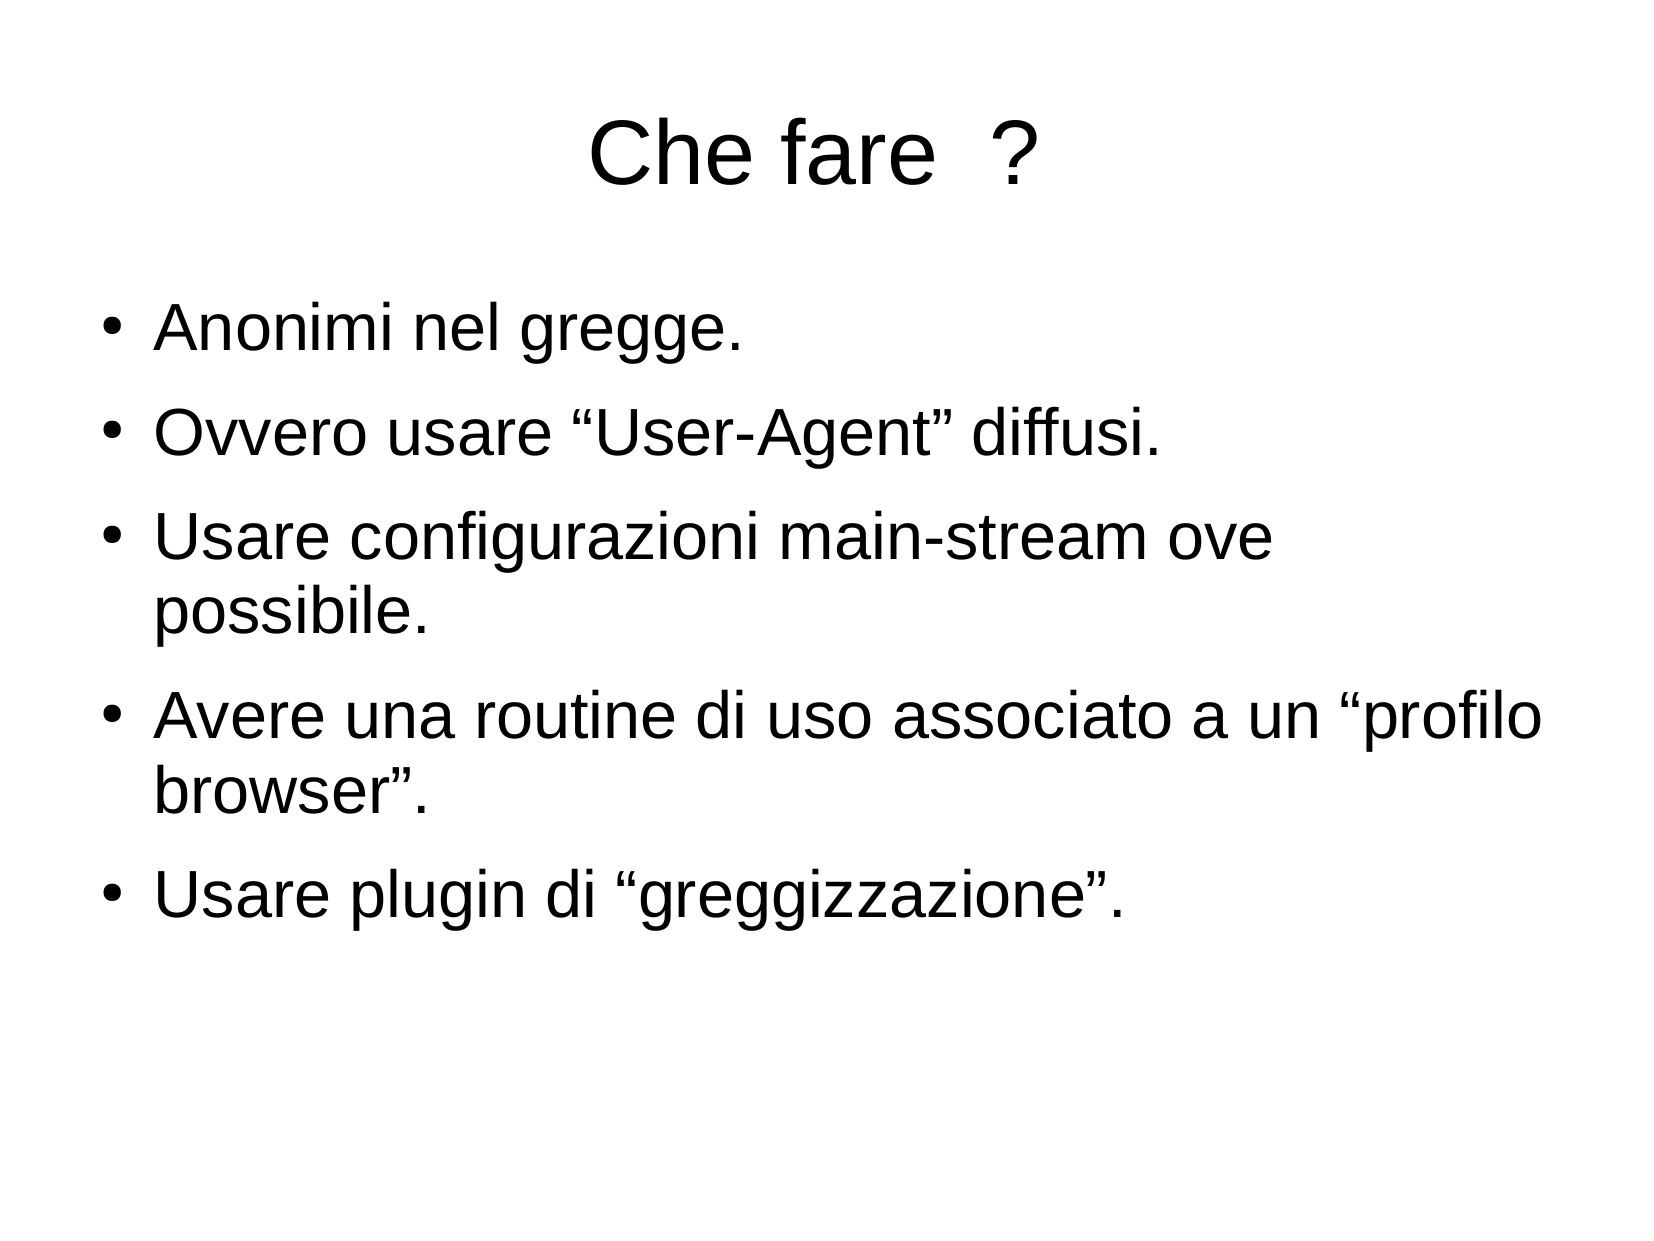

# Che fare ?
Anonimi nel gregge.
Ovvero usare “User-Agent” diffusi.
Usare configurazioni main-stream ove possibile.
Avere una routine di uso associato a un “profilo browser”.
Usare plugin di “greggizzazione”.